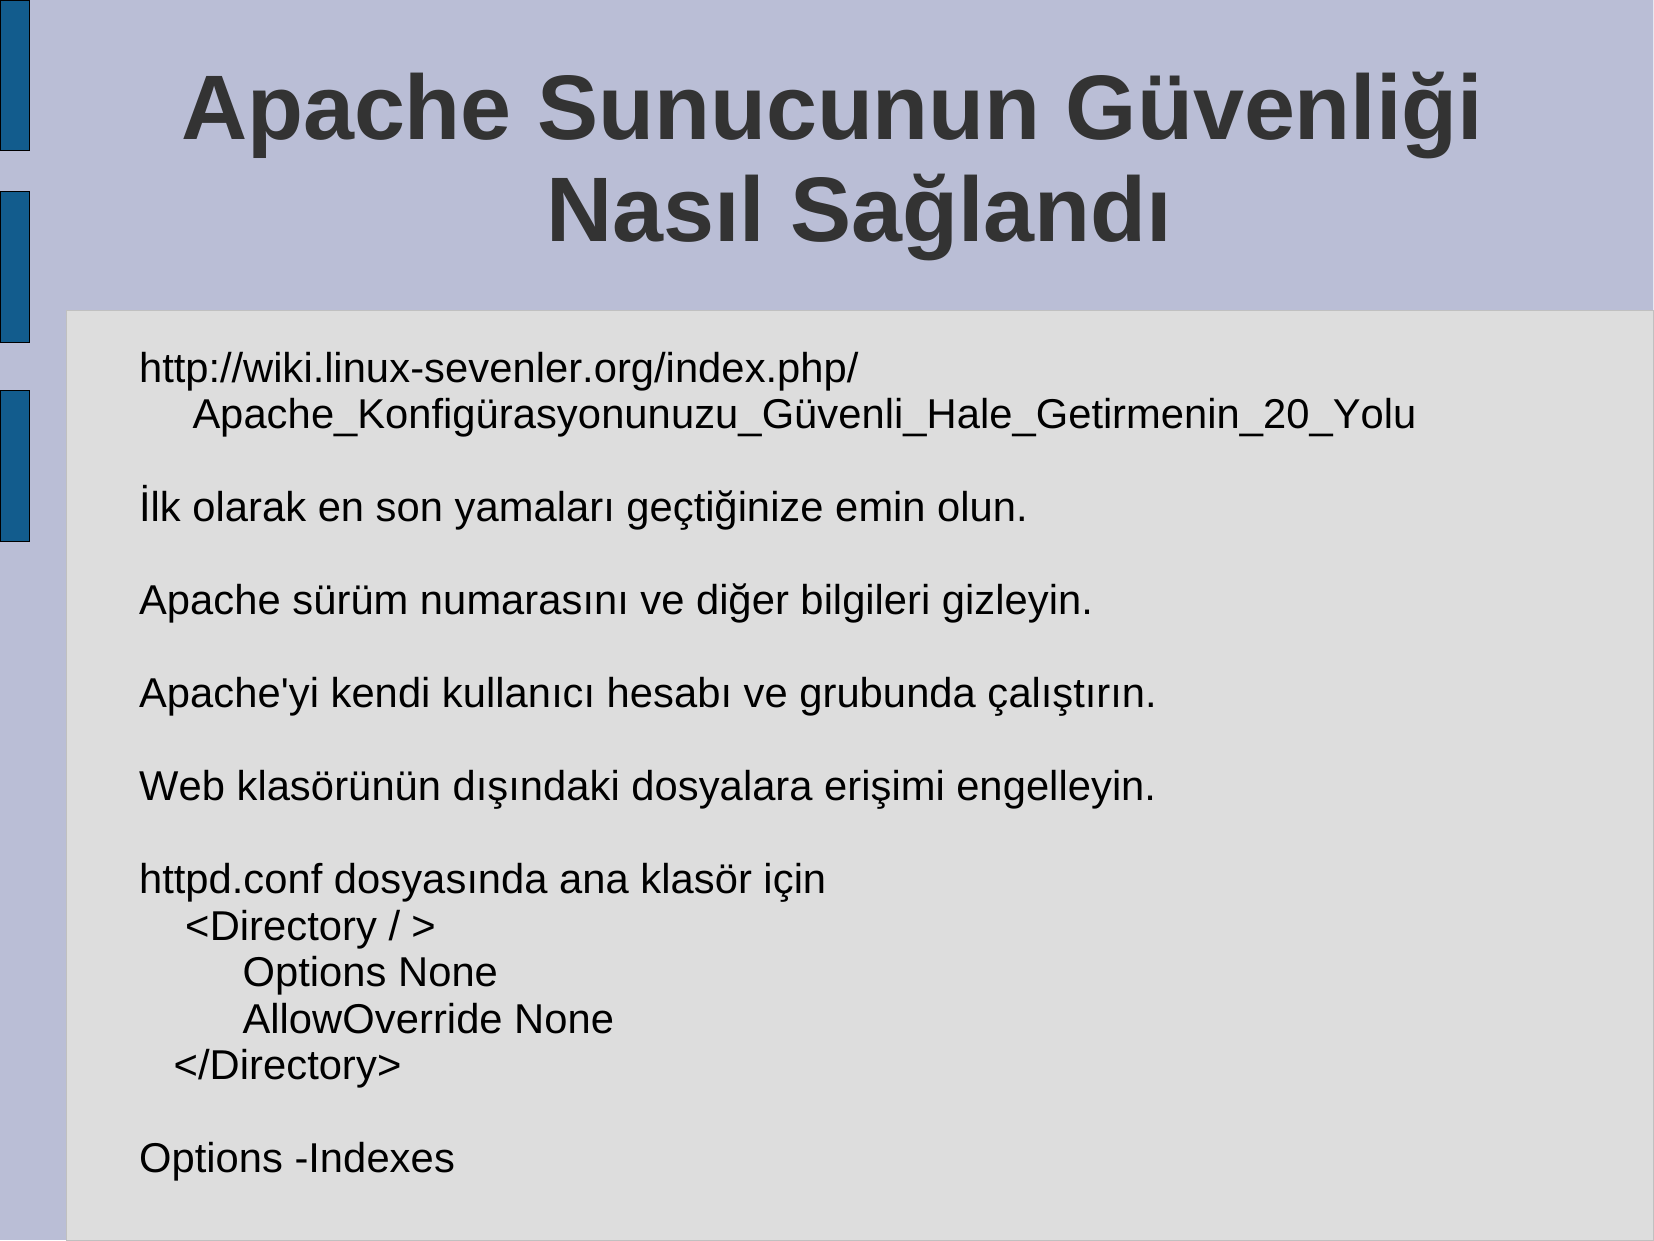

# Apache Sunucunun Güvenliği Nasıl Sağlandı
http://wiki.linux-sevenler.org/index.php/ Apache_Konfigürasyonunuzu_Güvenli_Hale_Getirmenin_20_Yolu
İlk olarak en son yamaları geçtiğinize emin olun.
Apache sürüm numarasını ve diğer bilgileri gizleyin.
Apache'yi kendi kullanıcı hesabı ve grubunda çalıştırın.
Web klasörünün dışındaki dosyalara erişimi engelleyin.
httpd.conf dosyasında ana klasör için
 <Directory / >
 Options None
 AllowOverride None
 </Directory>
Options -Indexes